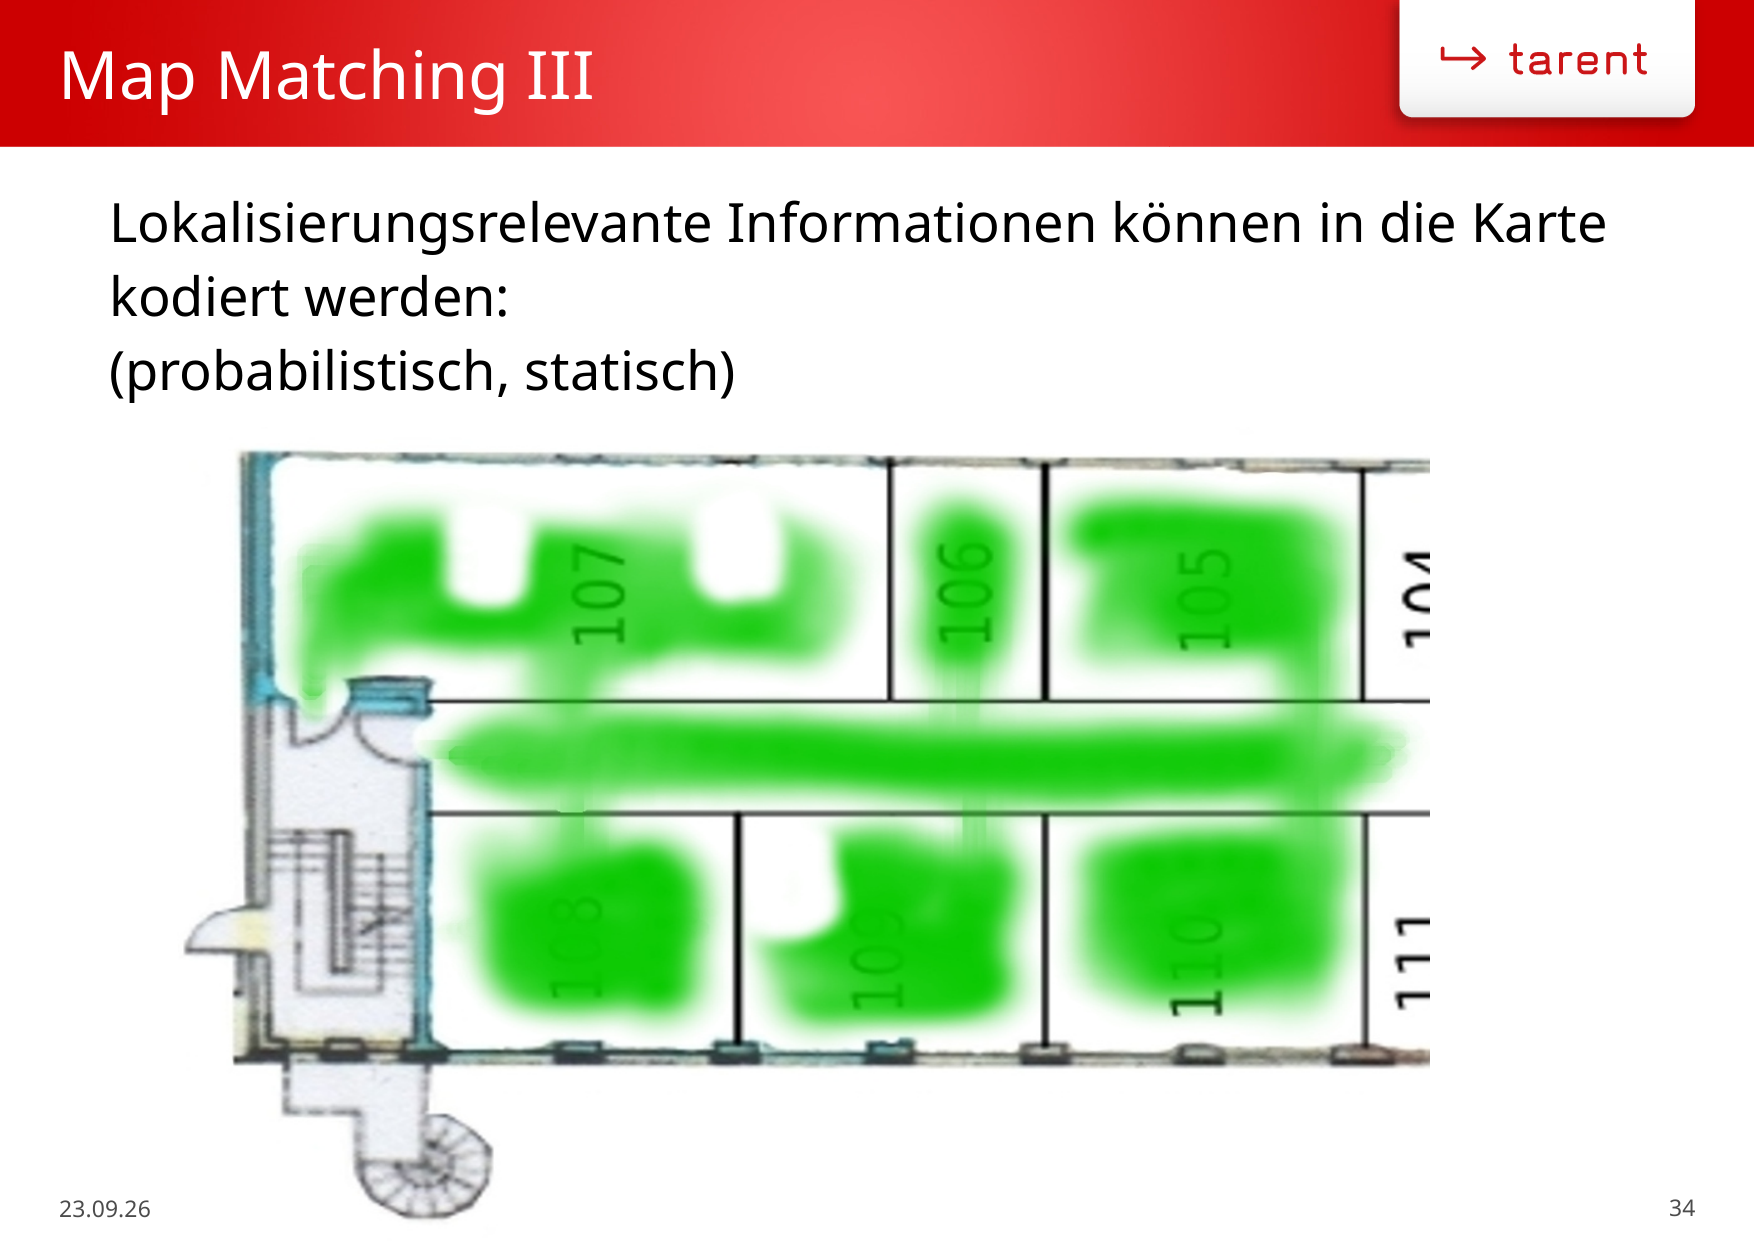

# Map Matching III
Lokalisierungsrelevante Informationen können in die Karte kodiert werden:
(probabilistisch, statisch)